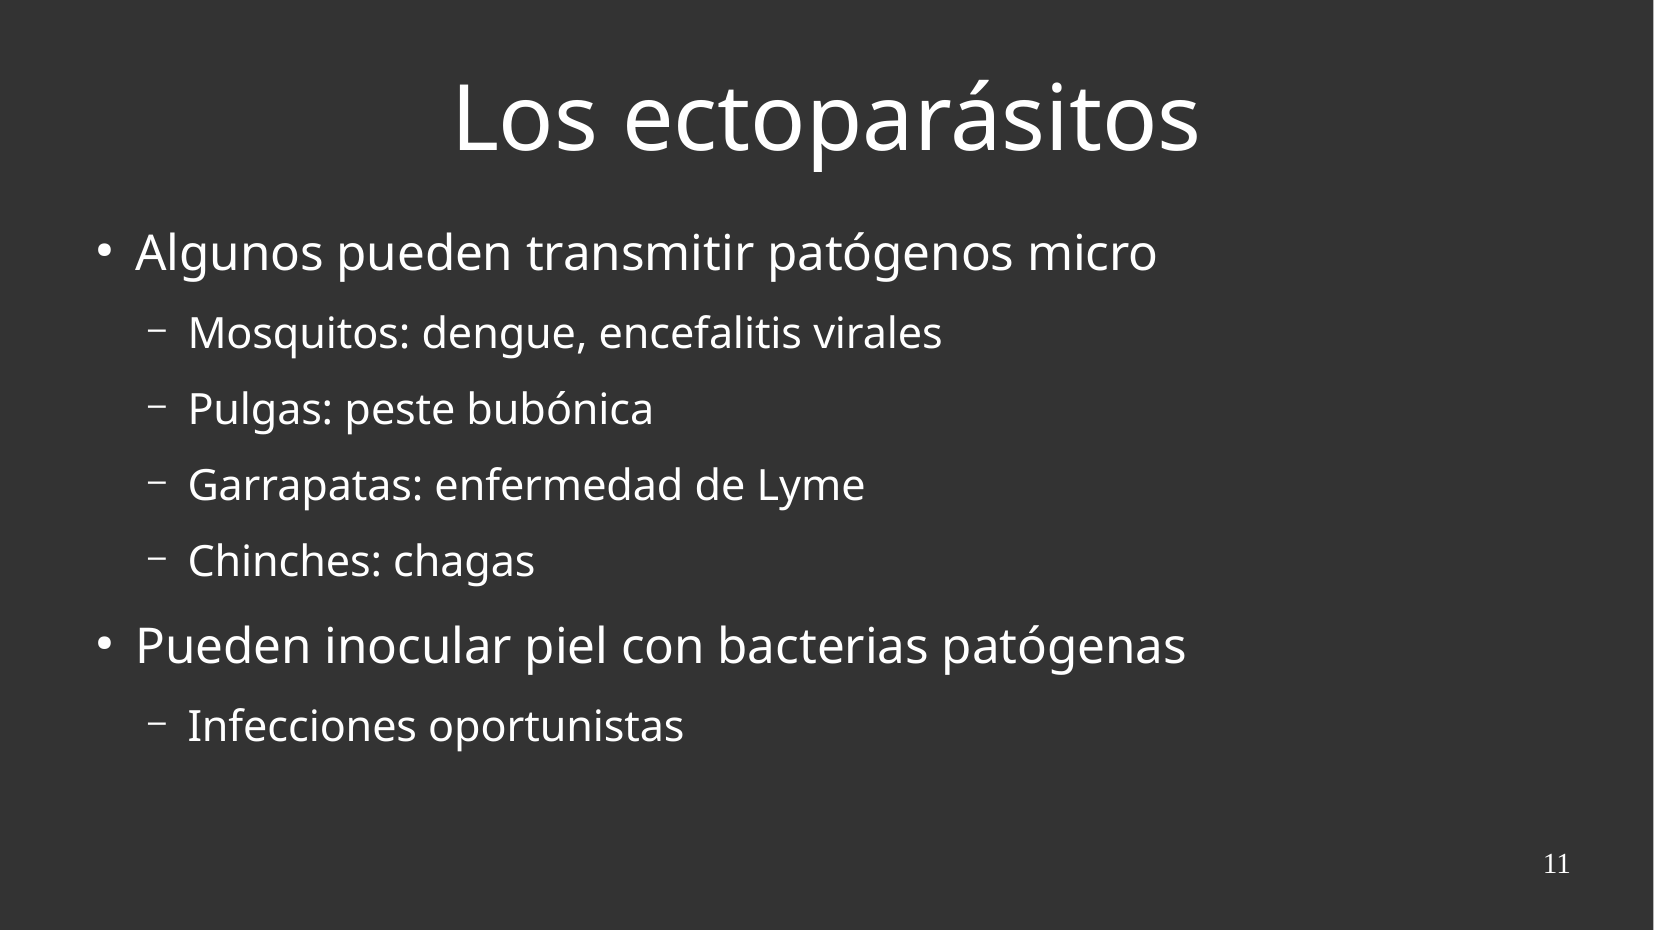

# Los ectoparásitos
Algunos pueden transmitir patógenos micro
Mosquitos: dengue, encefalitis virales
Pulgas: peste bubónica
Garrapatas: enfermedad de Lyme
Chinches: chagas
Pueden inocular piel con bacterias patógenas
Infecciones oportunistas
11